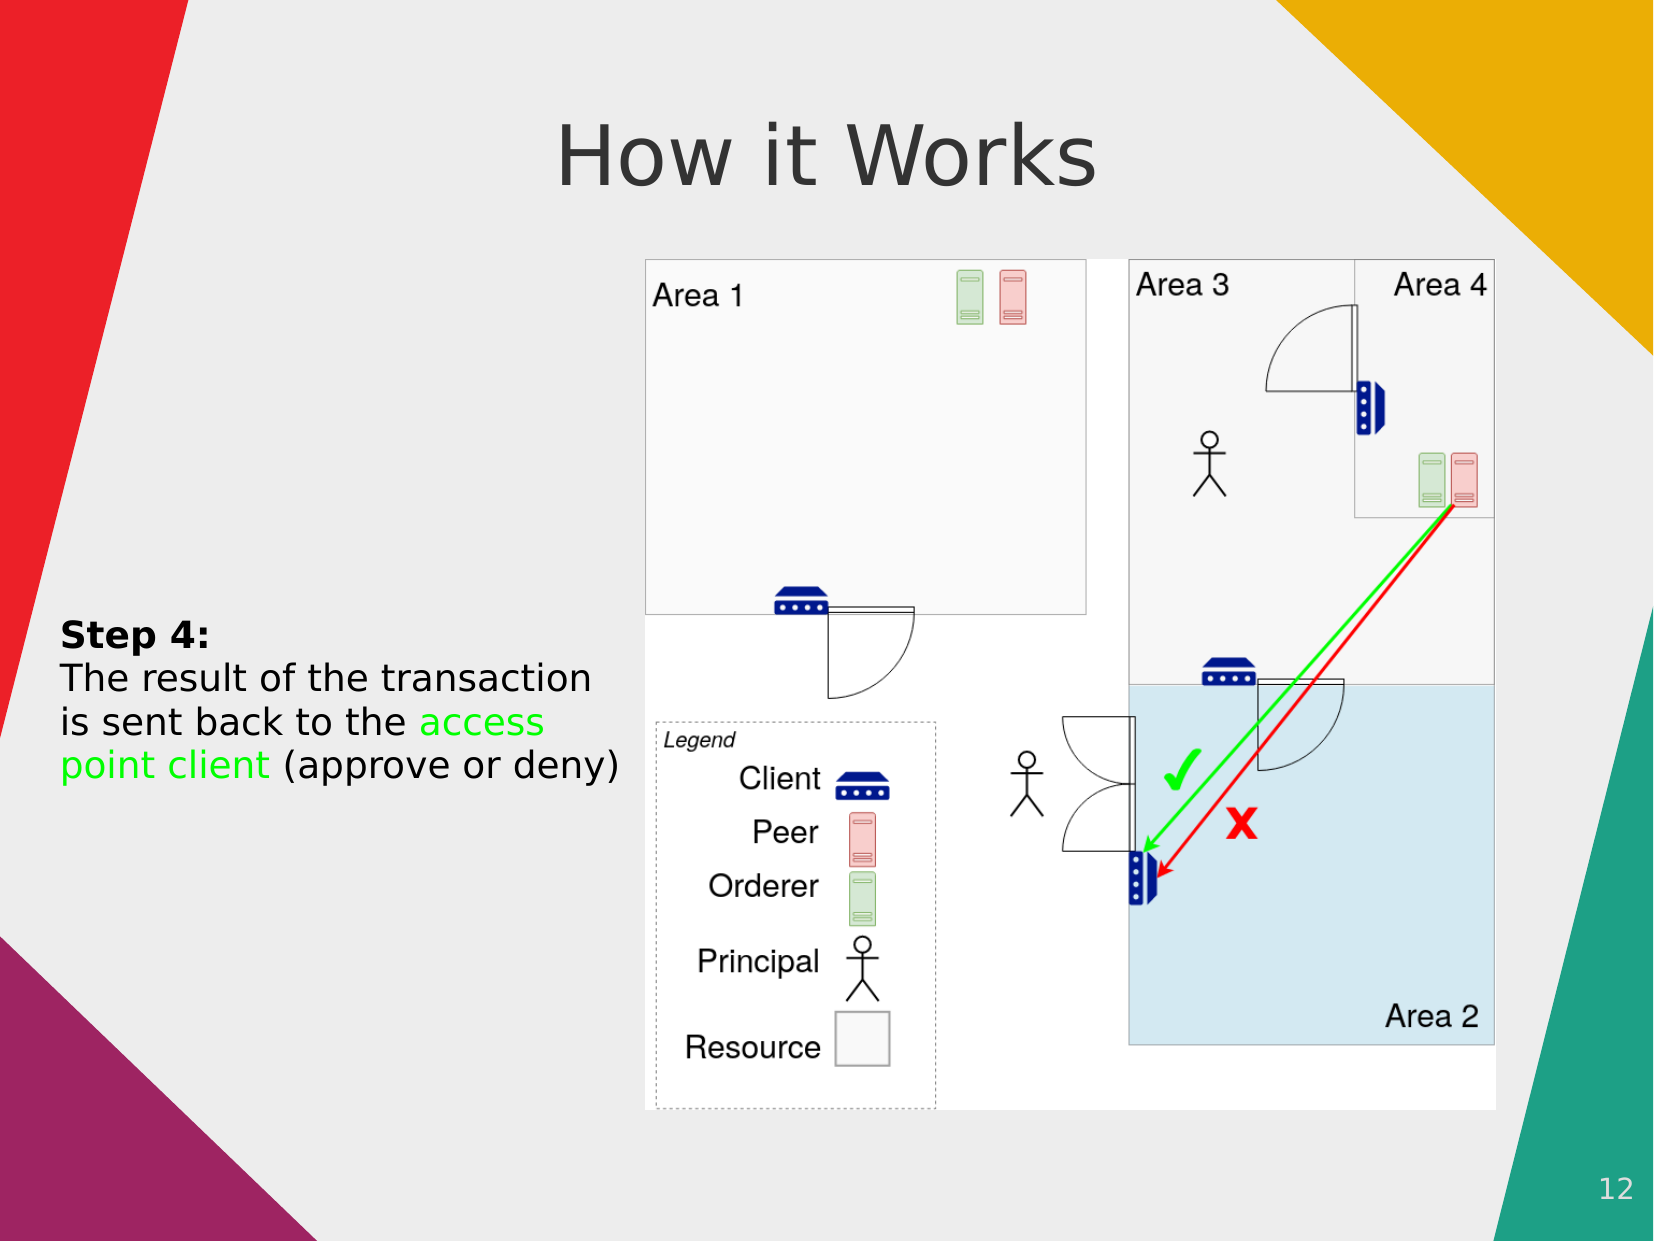

# How it Works
Step 4:
The result of the transaction
is sent back to the access
point client (approve or deny)
12